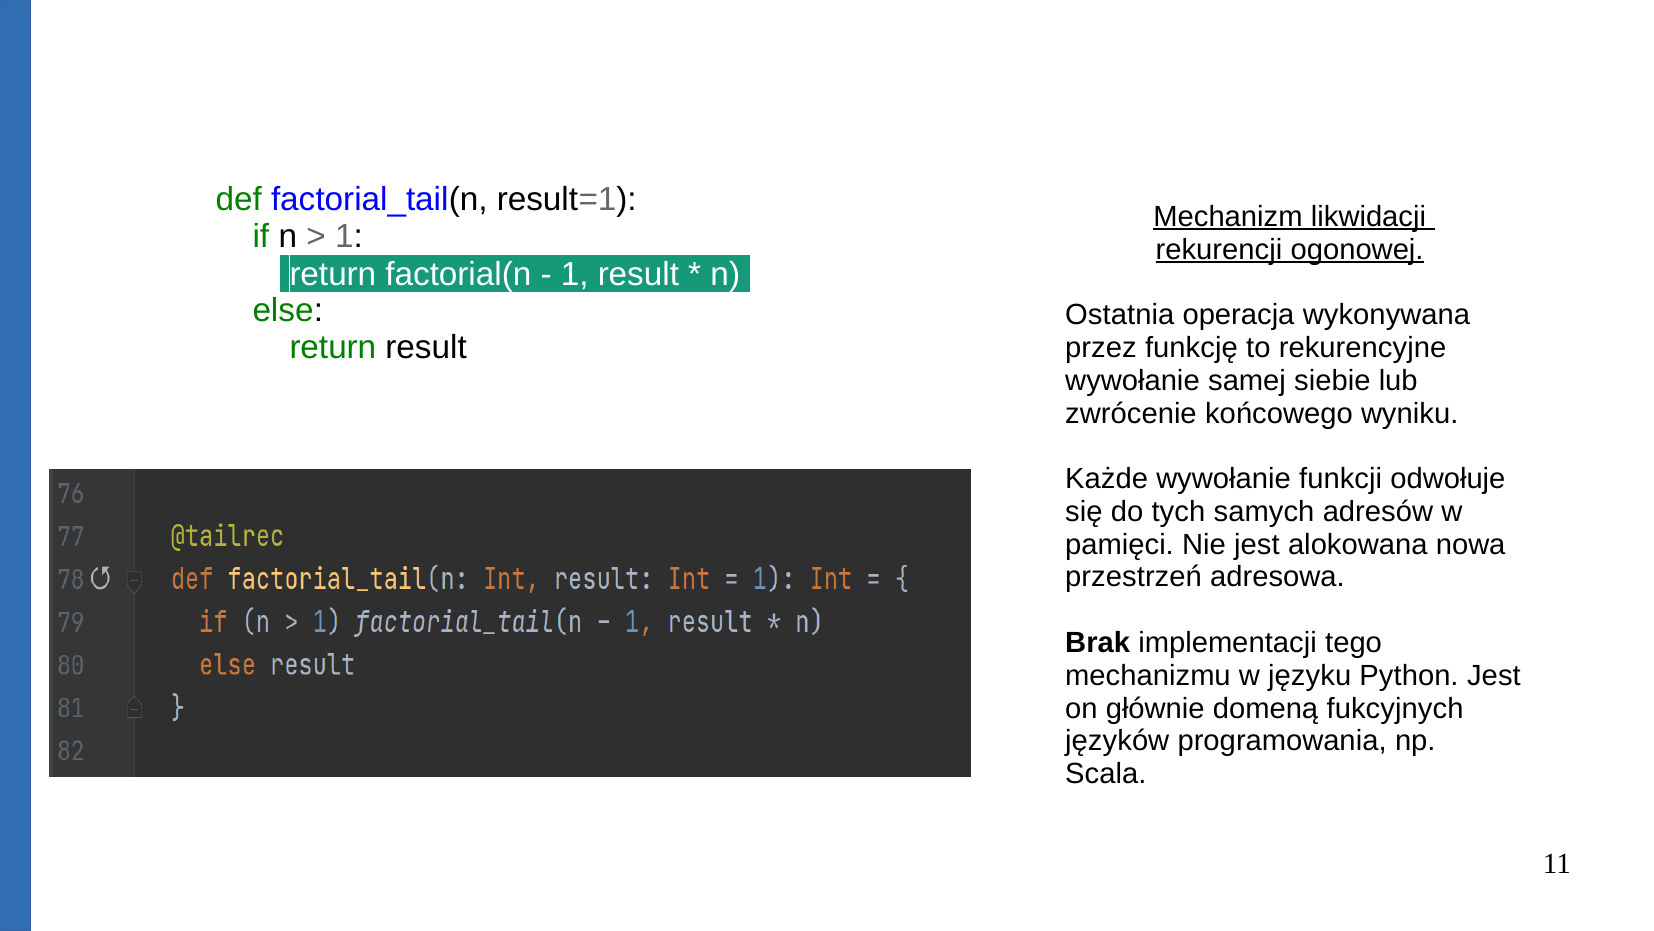

def factorial_tail(n, result=1):
 if n > 1:
 return factorial(n - 1, result * n)
 else:
 return result
Mechanizm likwidacji
rekurencji ogonowej.
Ostatnia operacja wykonywana przez funkcję to rekurencyjne wywołanie samej siebie lub zwrócenie końcowego wyniku.
Każde wywołanie funkcji odwołuje się do tych samych adresów w pamięci. Nie jest alokowana nowa przestrzeń adresowa.
Brak implementacji tego mechanizmu w języku Python. Jest on głównie domeną fukcyjnych języków programowania, np. Scala.
11